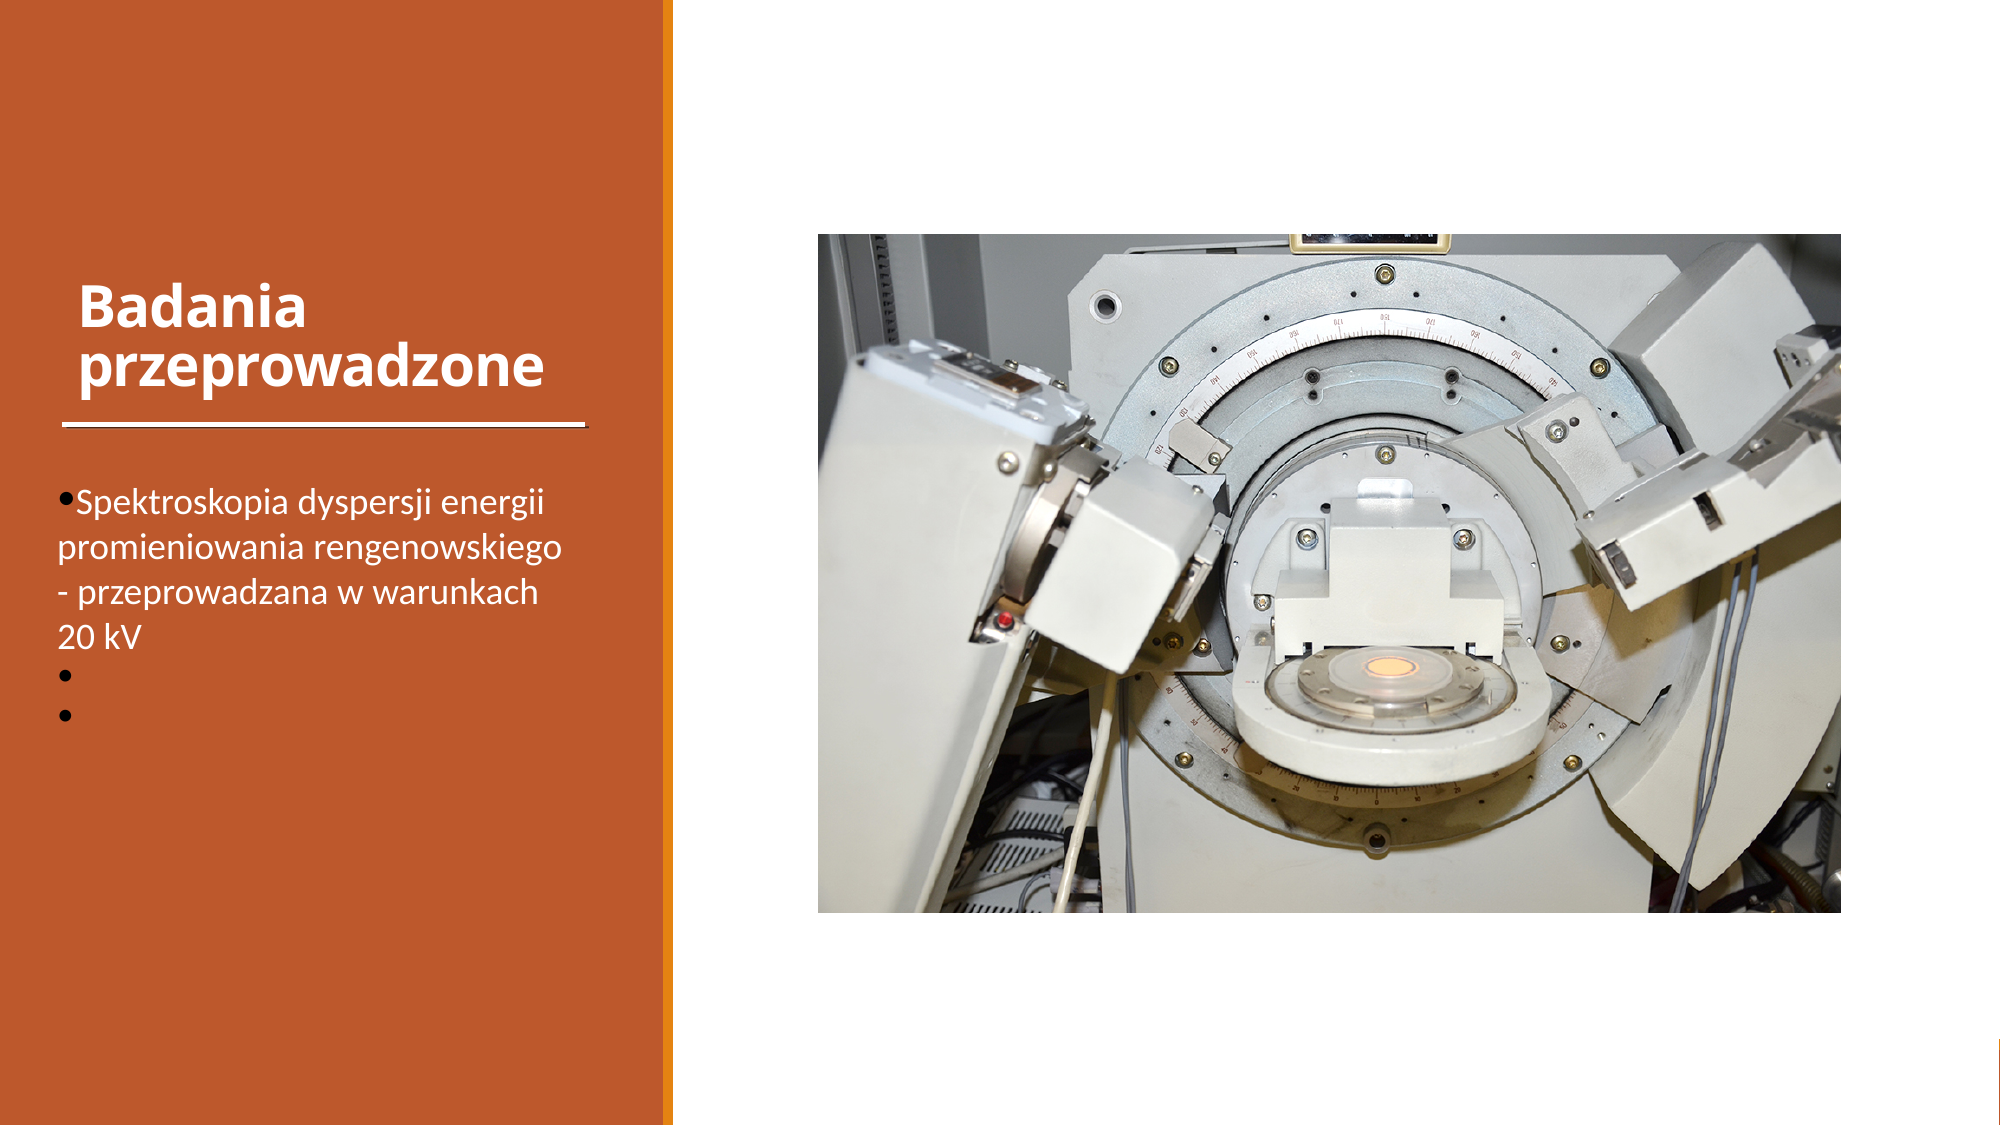

# Badania przeprowadzone
Spektroskopia dyspersji energii promieniowania rengenowskiego
- przeprowadzana w warunkach
20 kV